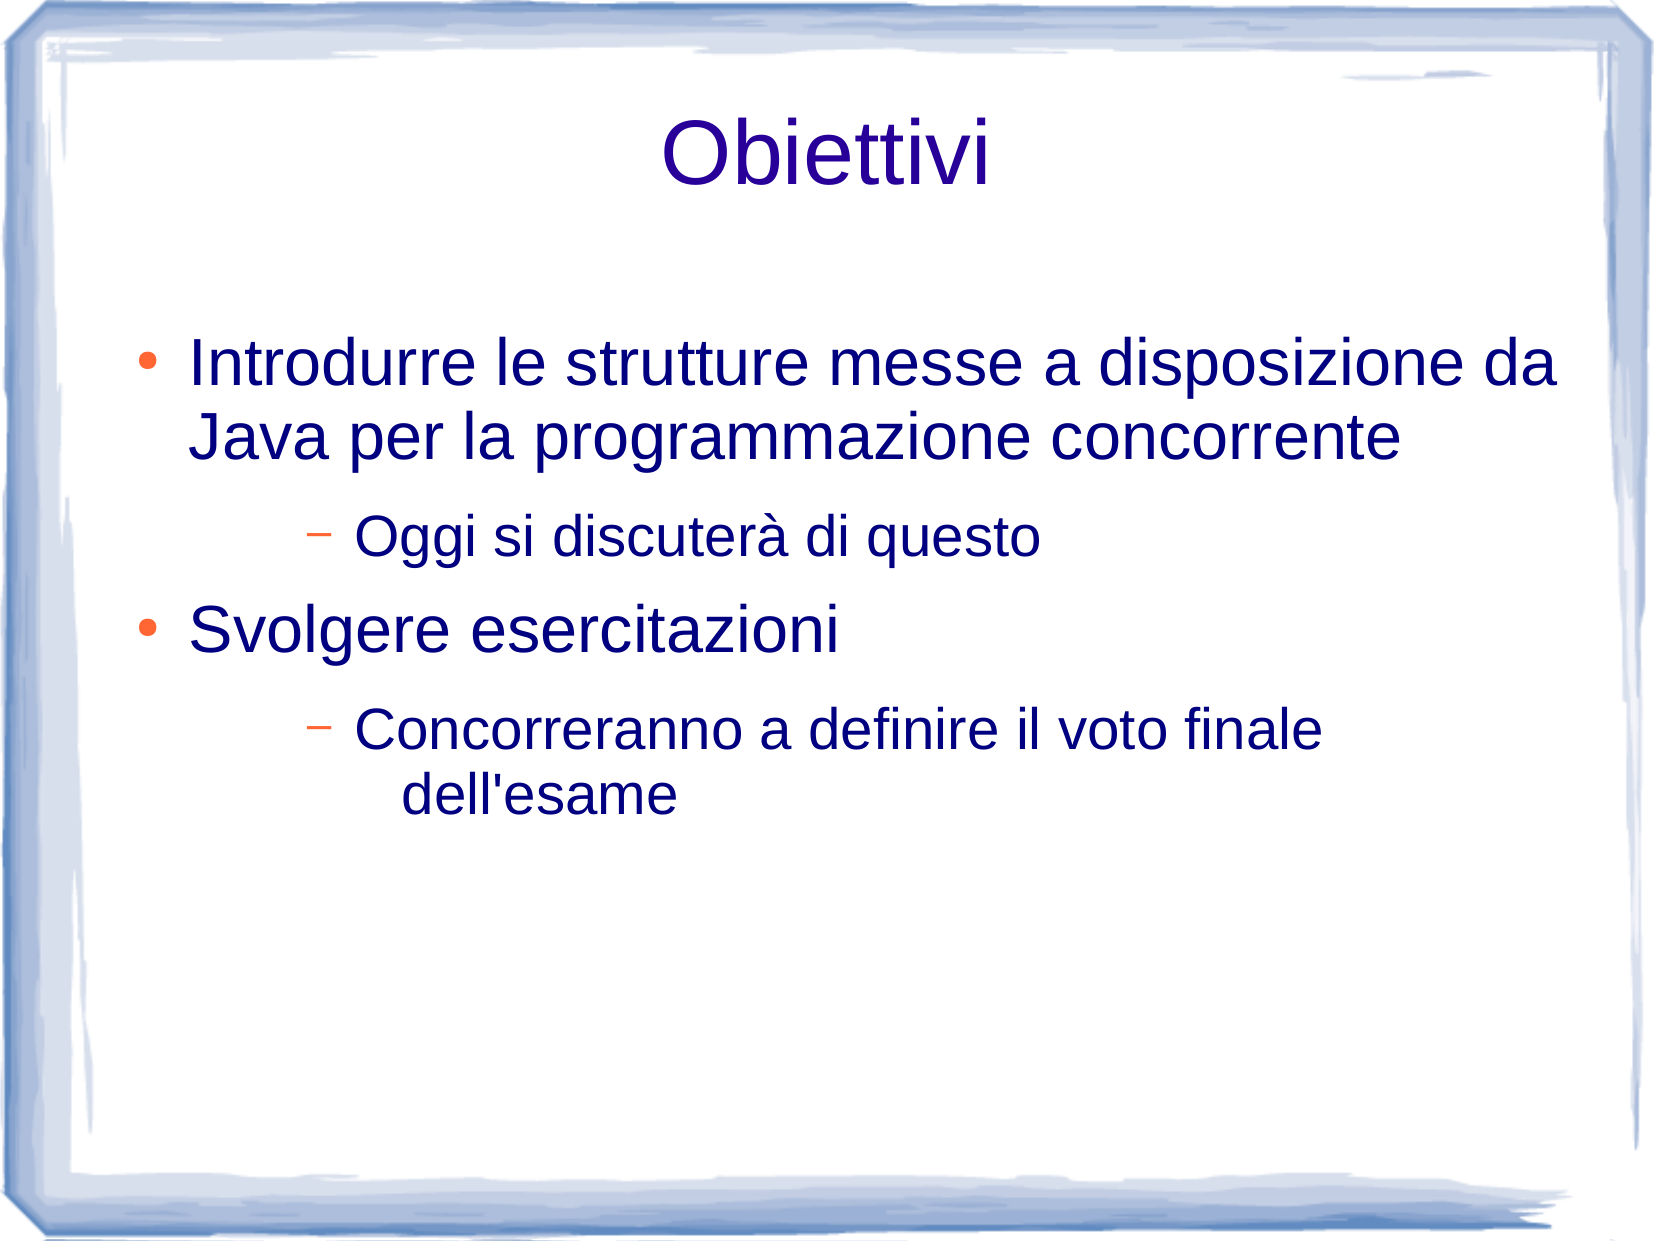

# Obiettivi
Introdurre le strutture messe a disposizione da Java per la programmazione concorrente
Oggi si discuterà di questo
Svolgere esercitazioni
Concorreranno a definire il voto finale dell'esame